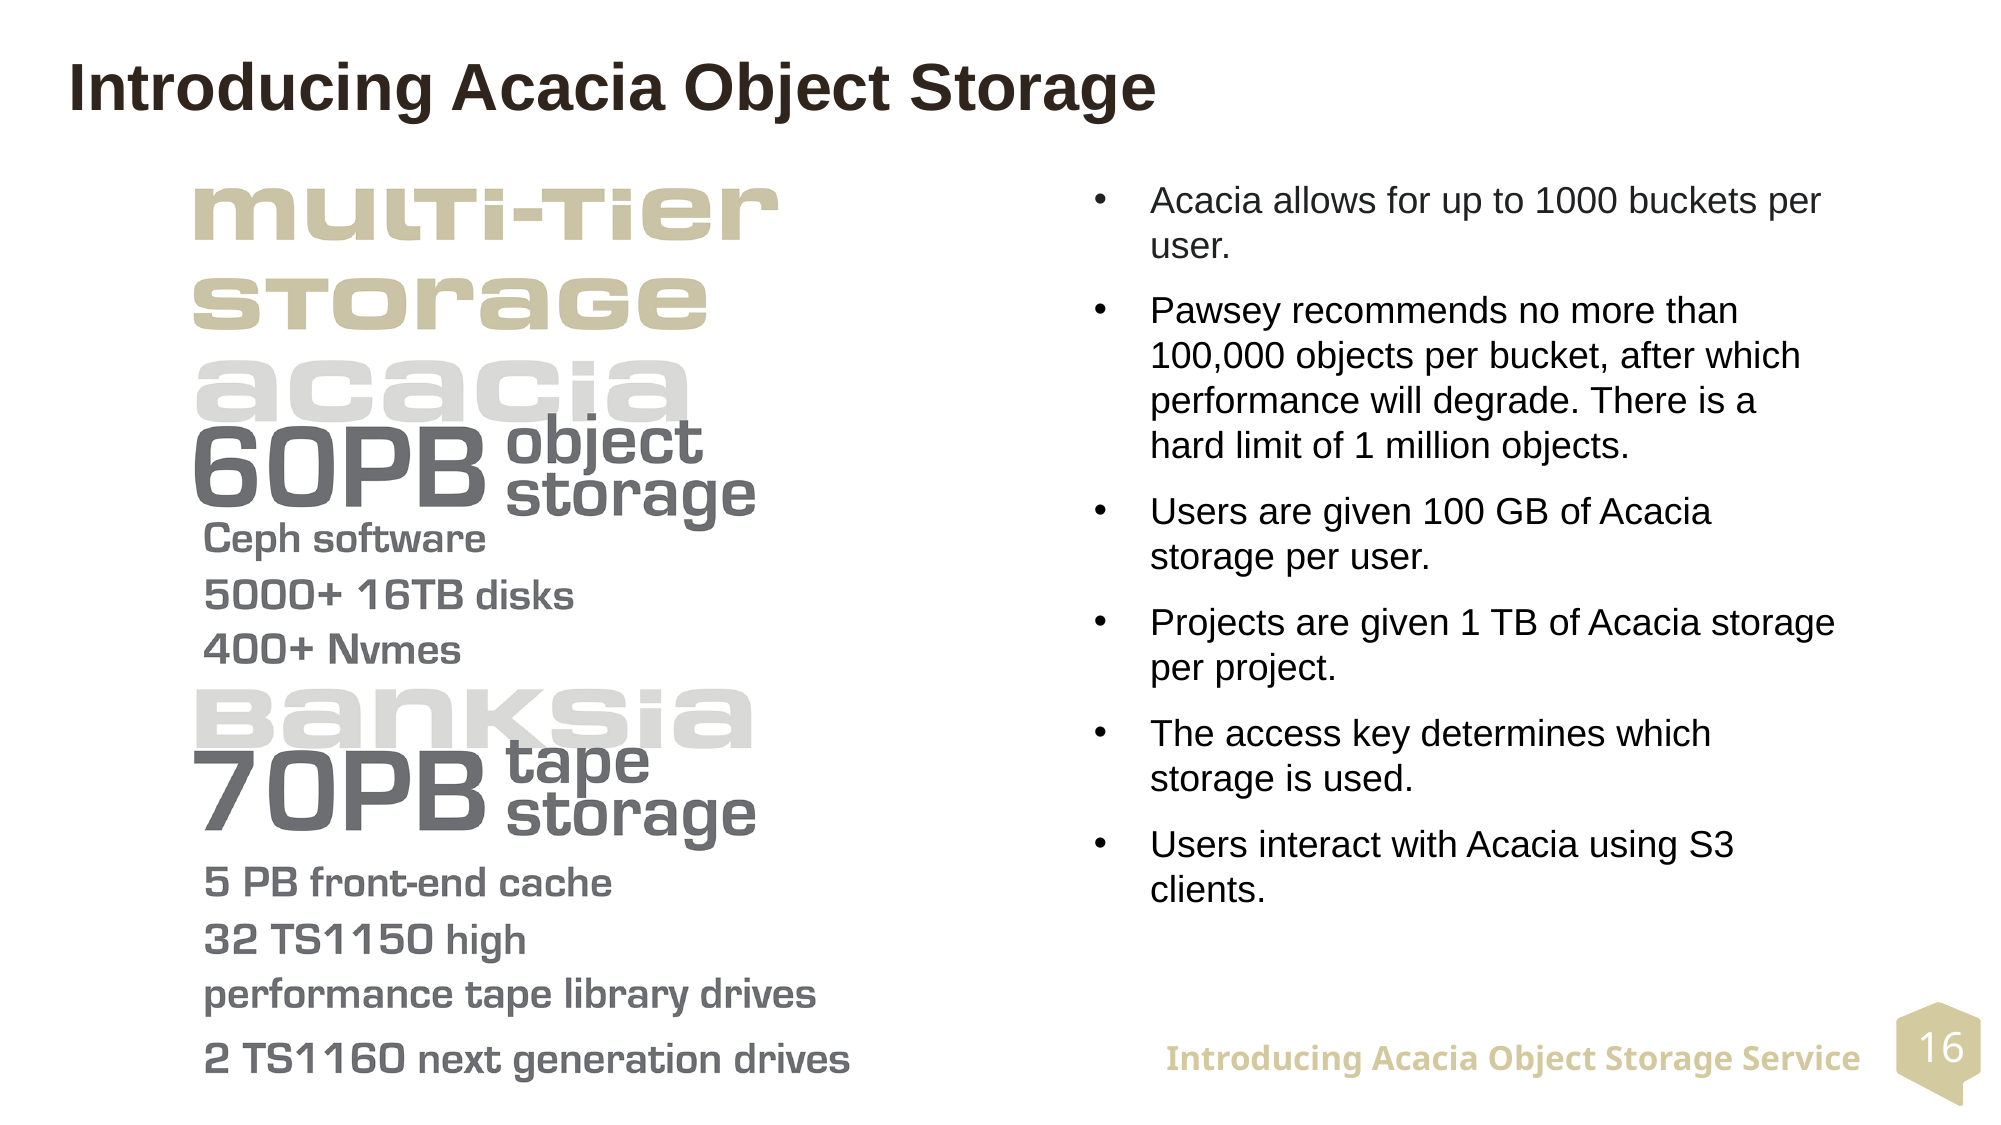

Introducing Acacia Object Storage
Acacia allows for up to 1000 buckets per user.
Pawsey recommends no more than 100,000 objects per bucket, after which performance will degrade. There is a hard limit of 1 million objects.
Users are given 100 GB of Acacia storage per user.
Projects are given 1 TB of Acacia storage per project.
The access key determines which storage is used.
Users interact with Acacia using S3 clients.
# Introducing Acacia Object Storage Service